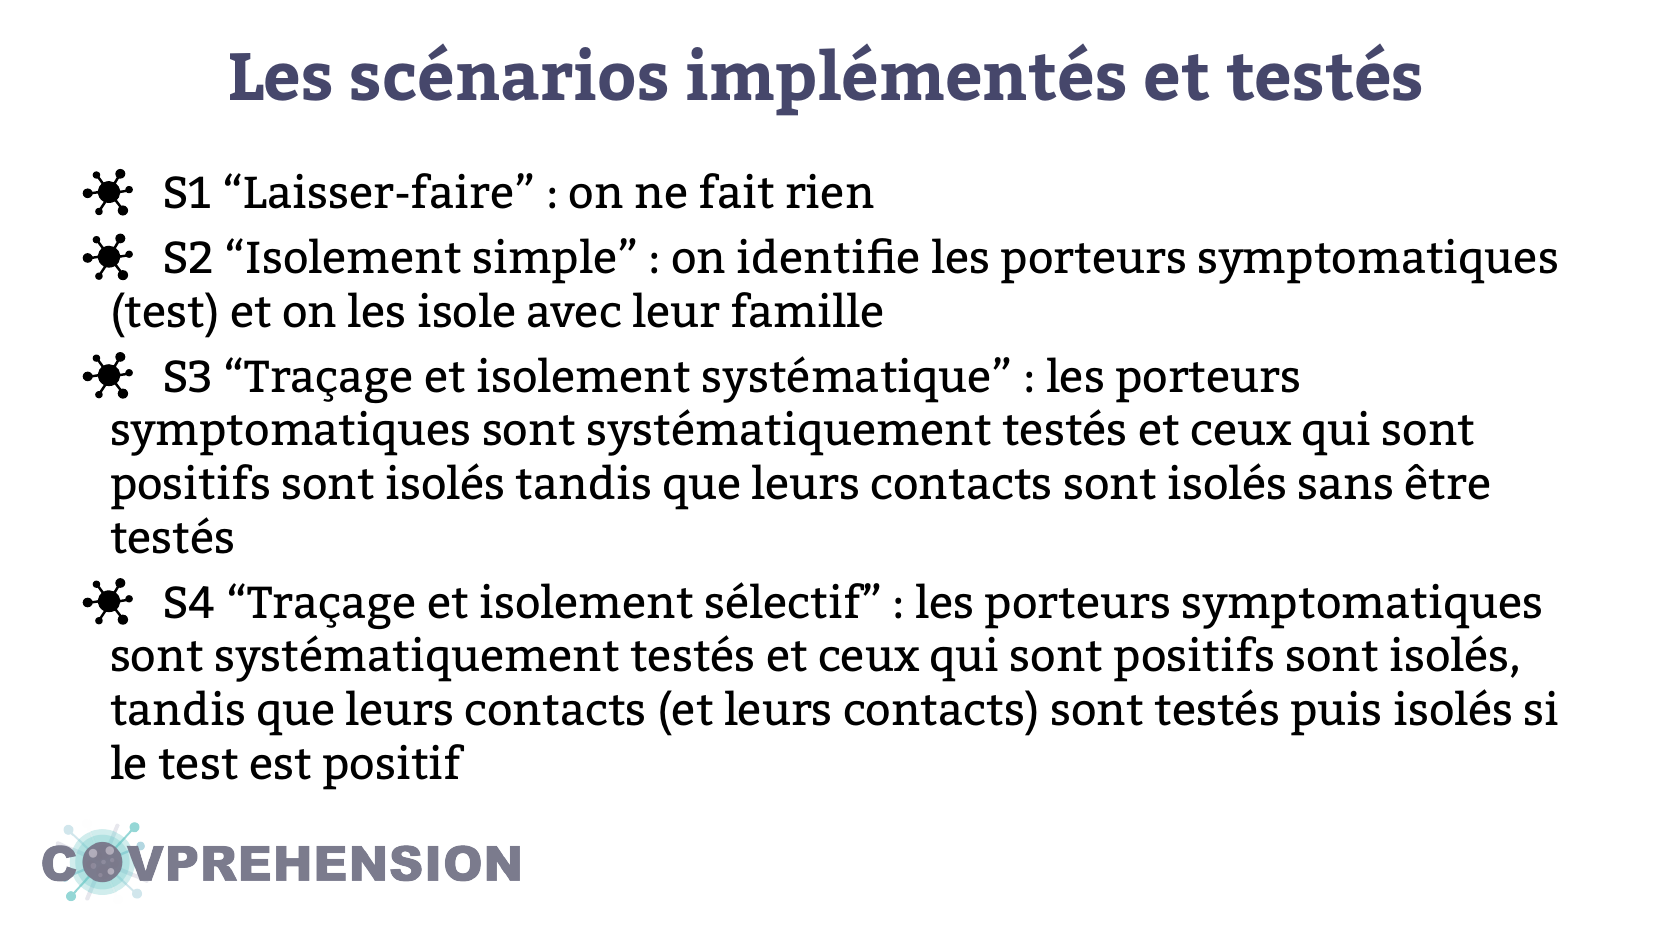

# Les scénarios implémentés et testés
 S1 “Laisser-faire” : on ne fait rien
 S2 “Isolement simple” : on identifie les porteurs symptomatiques (test) et on les isole avec leur famille
 S3 “Traçage et isolement systématique” : les porteurs symptomatiques sont systématiquement testés et ceux qui sont positifs sont isolés tandis que leurs contacts sont isolés sans être testés
 S4 “Traçage et isolement sélectif” : les porteurs symptomatiques sont systématiquement testés et ceux qui sont positifs sont isolés, tandis que leurs contacts (et leurs contacts) sont testés puis isolés si le test est positif